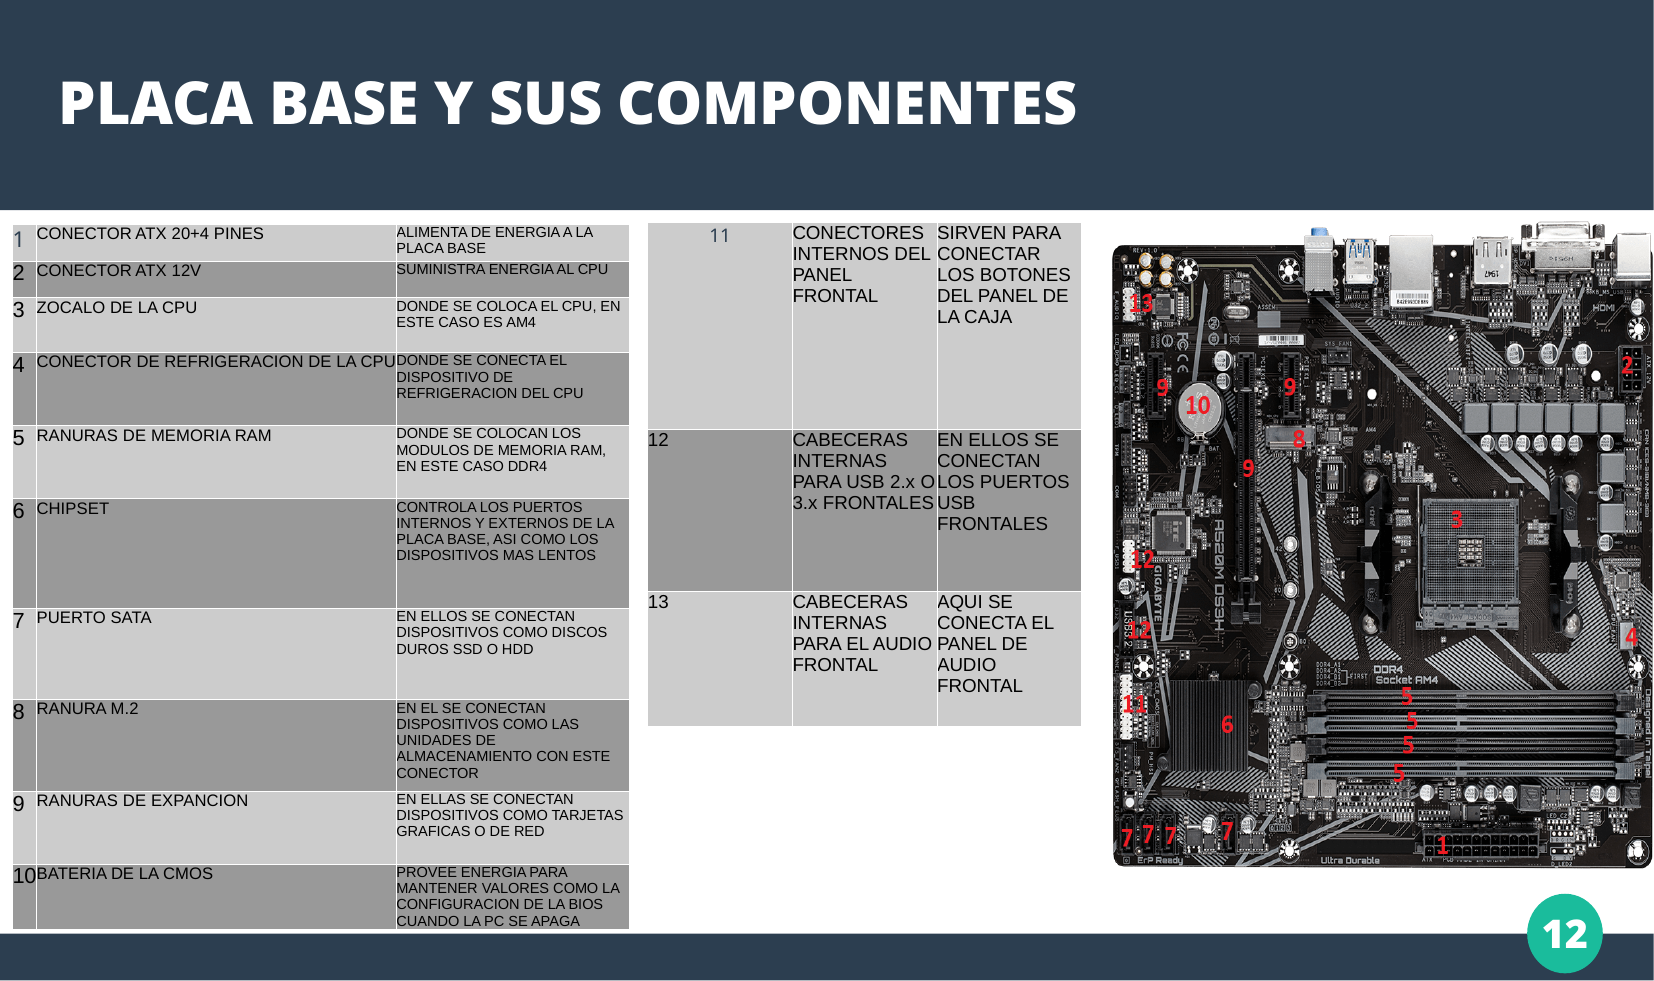

# PLACA BASE Y SUS COMPONENTES
| 11 | CONECTORES INTERNOS DEL PANEL FRONTAL | SIRVEN PARA CONECTAR LOS BOTONES DEL PANEL DE LA CAJA |
| --- | --- | --- |
| 12 | CABECERAS INTERNAS PARA USB 2.x O 3.x FRONTALES | EN ELLOS SE CONECTAN LOS PUERTOS USB FRONTALES |
| 13 | CABECERAS INTERNAS PARA EL AUDIO FRONTAL | AQUI SE CONECTA EL PANEL DE AUDIO FRONTAL |
| 1 | CONECTOR ATX 20+4 PINES | ALIMENTA DE ENERGIA A LA PLACA BASE |
| --- | --- | --- |
| 2 | CONECTOR ATX 12V | SUMINISTRA ENERGIA AL CPU |
| 3 | ZOCALO DE LA CPU | DONDE SE COLOCA EL CPU, EN ESTE CASO ES AM4 |
| 4 | CONECTOR DE REFRIGERACION DE LA CPU | DONDE SE CONECTA EL DISPOSITIVO DE REFRIGERACION DEL CPU |
| 5 | RANURAS DE MEMORIA RAM | DONDE SE COLOCAN LOS MODULOS DE MEMORIA RAM, EN ESTE CASO DDR4 |
| 6 | CHIPSET | CONTROLA LOS PUERTOS INTERNOS Y EXTERNOS DE LA PLACA BASE, ASI COMO LOS DISPOSITIVOS MAS LENTOS |
| 7 | PUERTO SATA | EN ELLOS SE CONECTAN DISPOSITIVOS COMO DISCOS DUROS SSD O HDD |
| 8 | RANURA M.2 | EN EL SE CONECTAN DISPOSITIVOS COMO LAS UNIDADES DE ALMACENAMIENTO CON ESTE CONECTOR |
| 9 | RANURAS DE EXPANCION | EN ELLAS SE CONECTAN DISPOSITIVOS COMO TARJETAS GRAFICAS O DE RED |
| 10 | BATERIA DE LA CMOS | PROVEE ENERGIA PARA MANTENER VALORES COMO LA CONFIGURACION DE LA BIOS CUANDO LA PC SE APAGA |